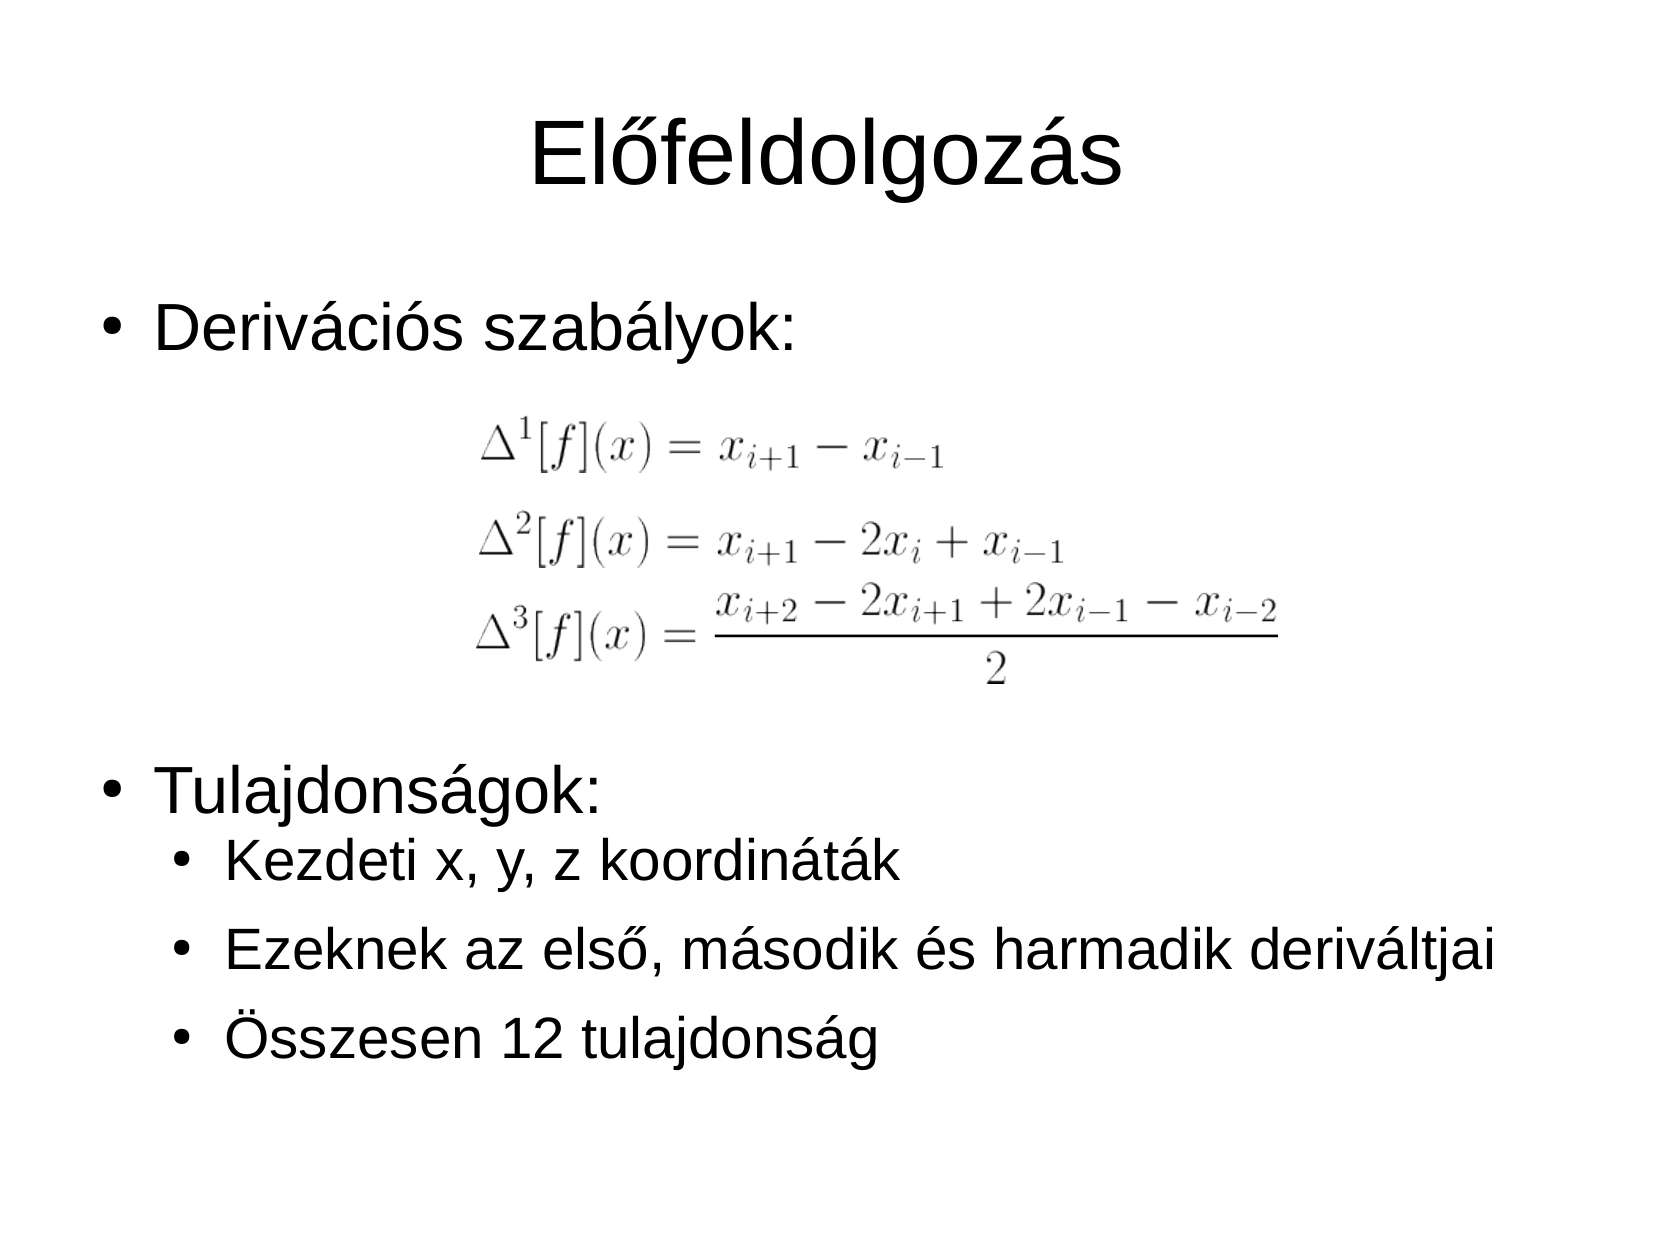

# Előfeldolgozás
Derivációs szabályok:
Tulajdonságok:
Kezdeti x, y, z koordináták
Ezeknek az első, második és harmadik deriváltjai
Összesen 12 tulajdonság